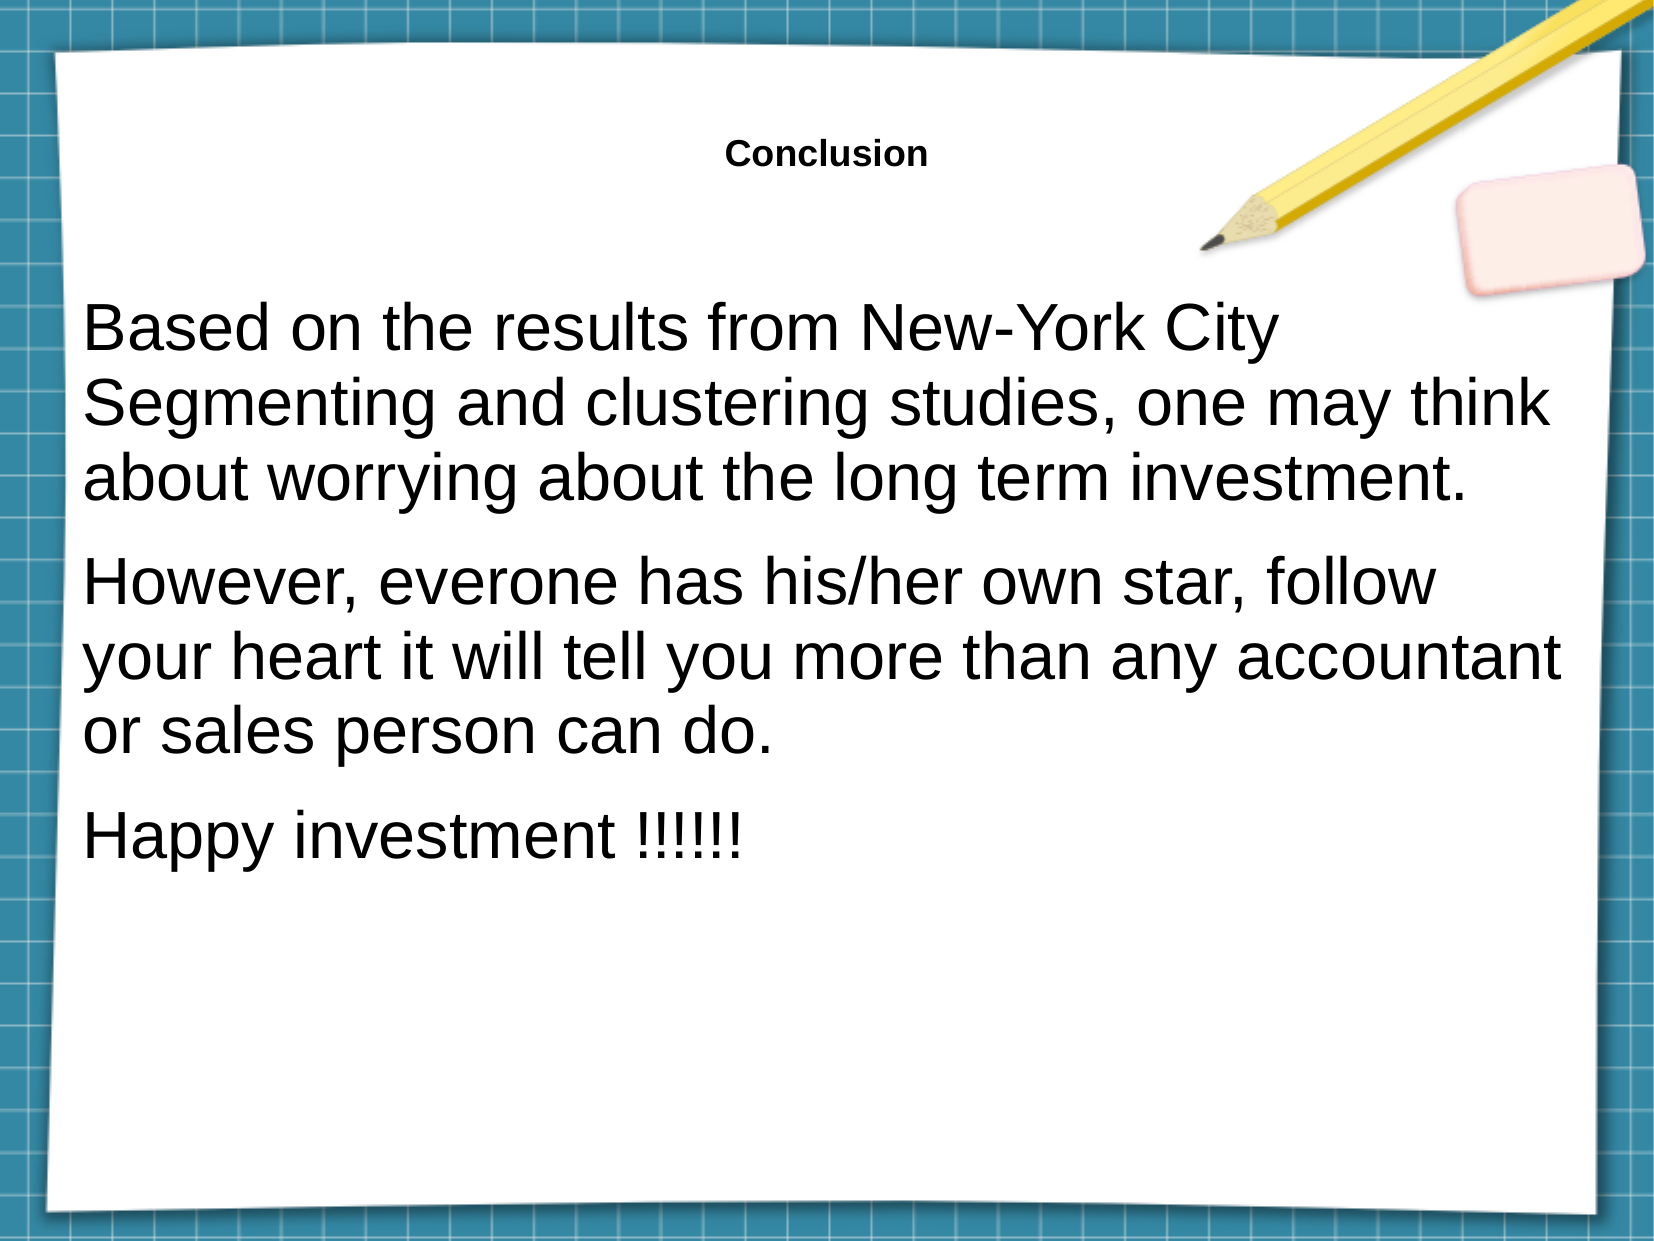

# Conclusion
Based on the results from New-York City Segmenting and clustering studies, one may think about worrying about the long term investment.
However, everone has his/her own star, follow your heart it will tell you more than any accountant or sales person can do.
Happy investment !!!!!!